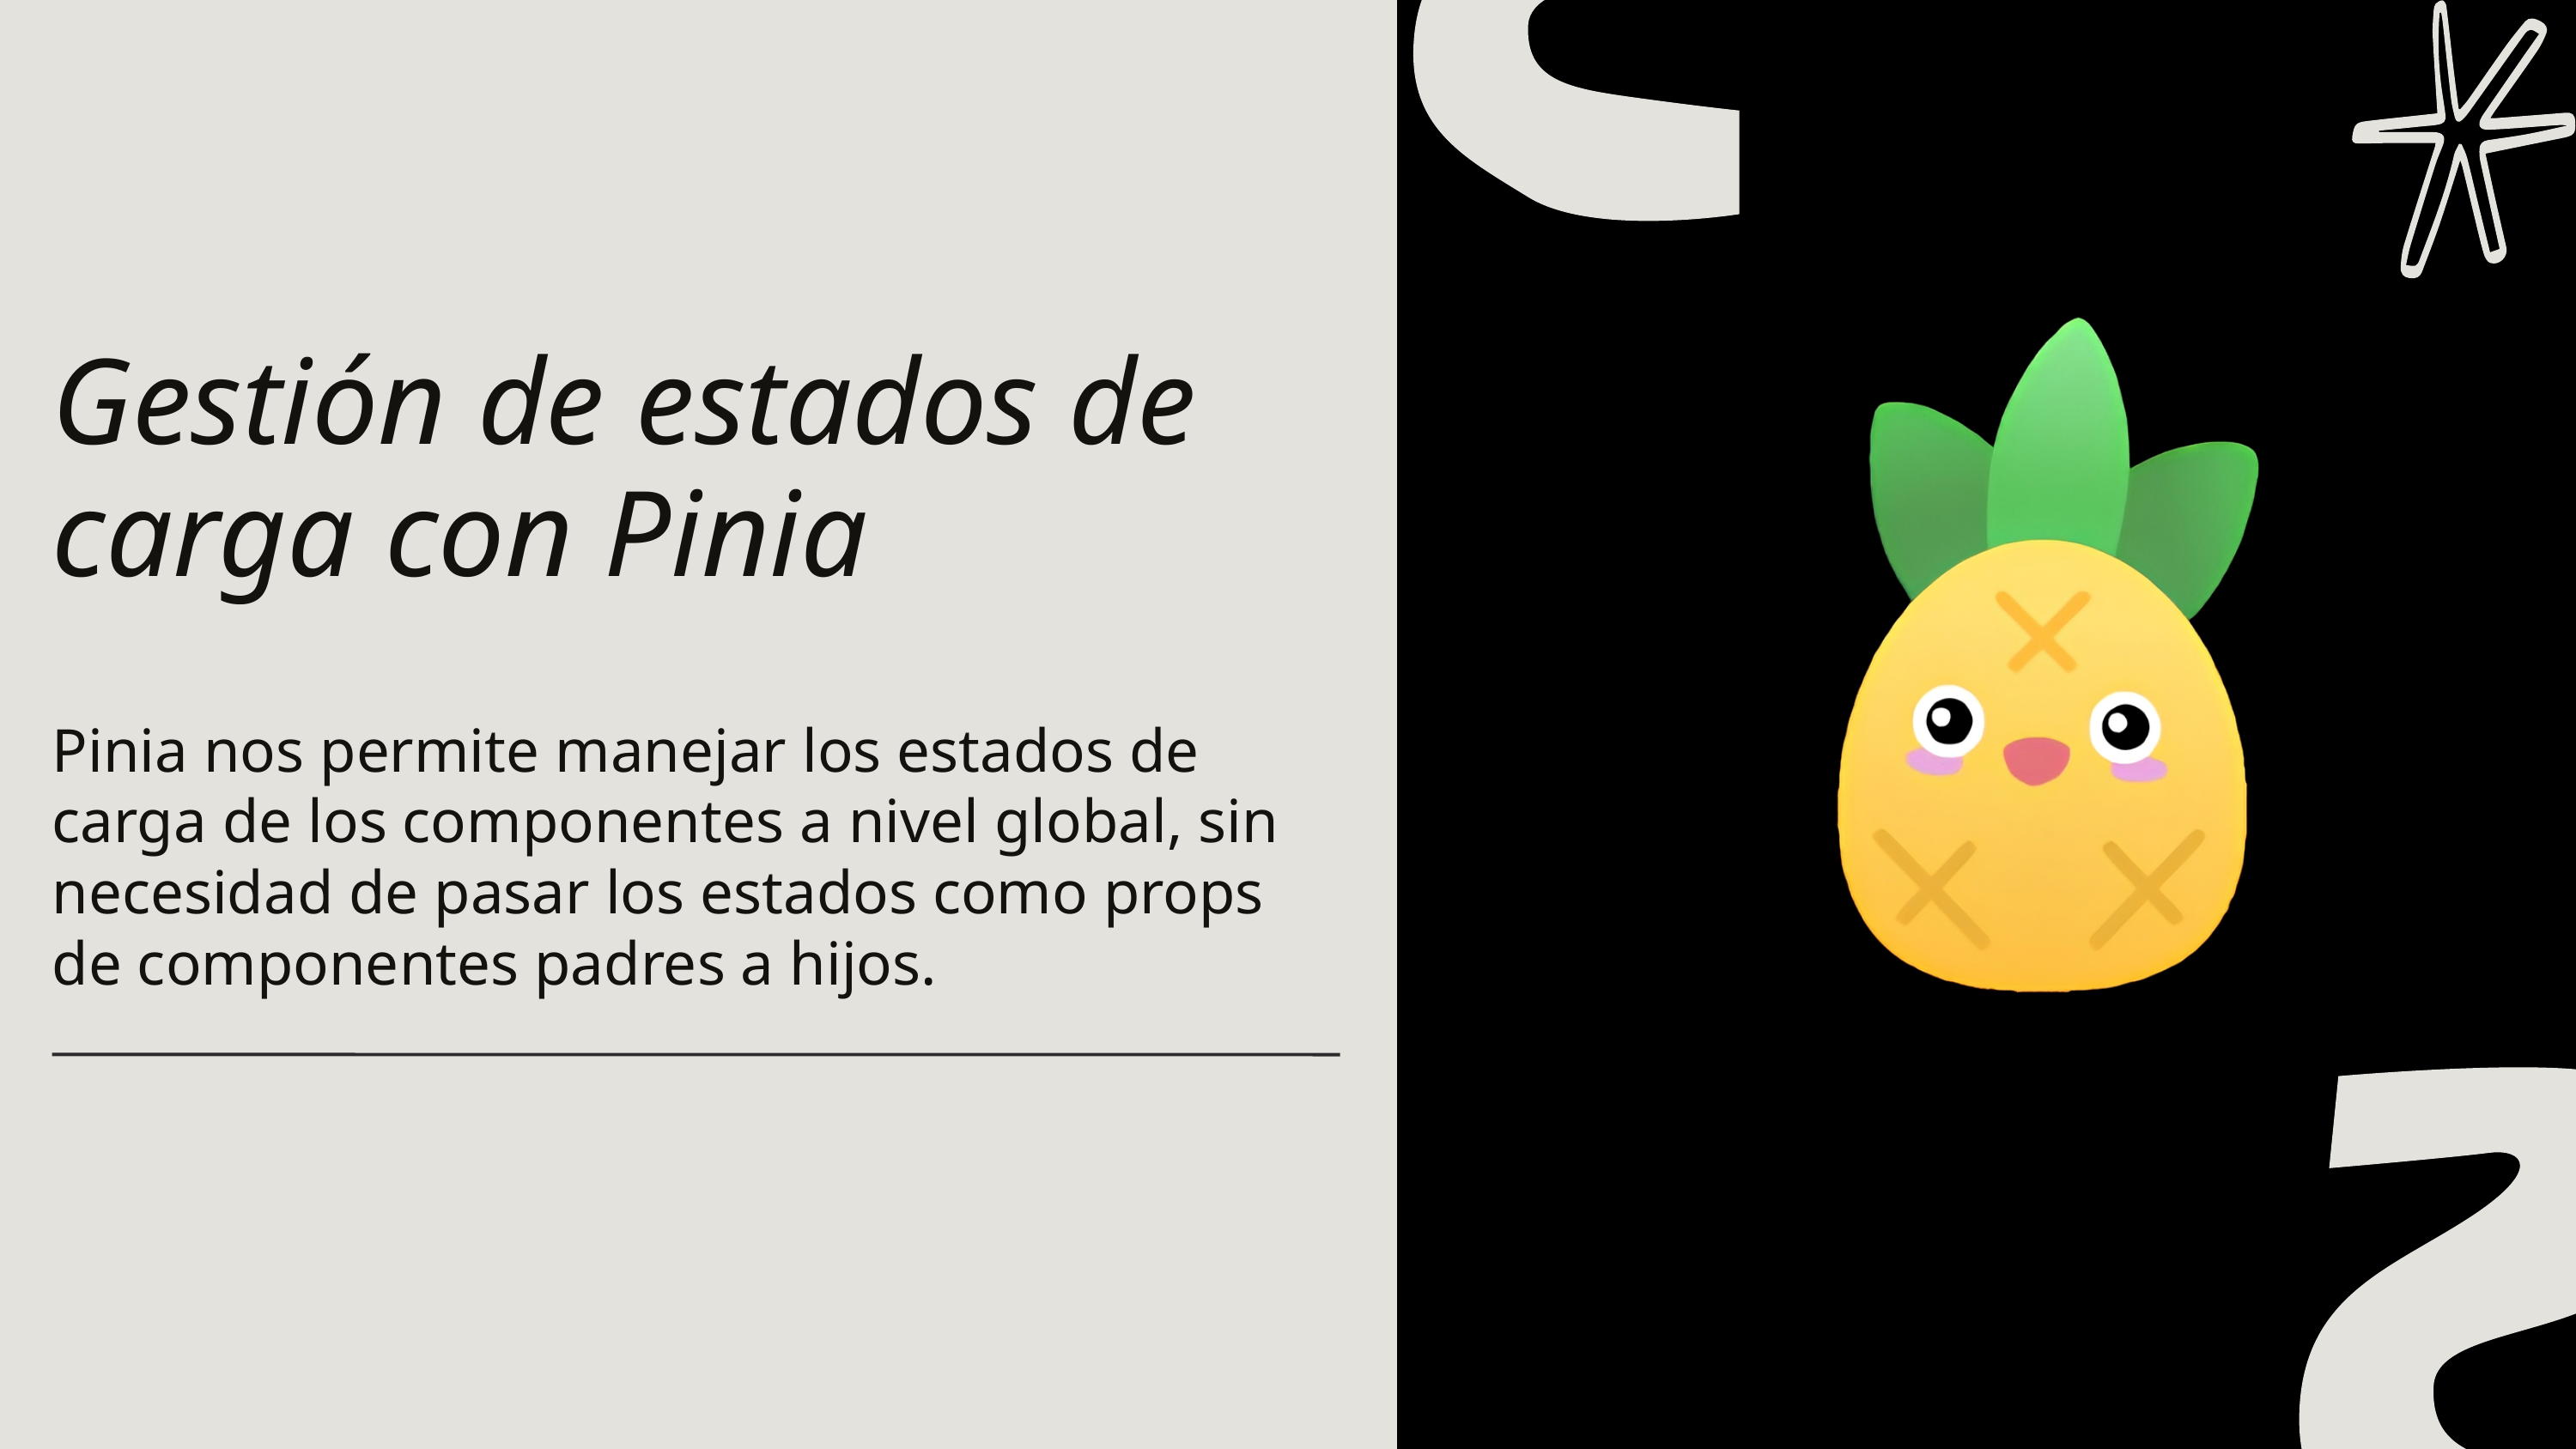

Gestión de estados de carga con Pinia
Pinia nos permite manejar los estados de carga de los componentes a nivel global, sin necesidad de pasar los estados como props de componentes padres a hijos.